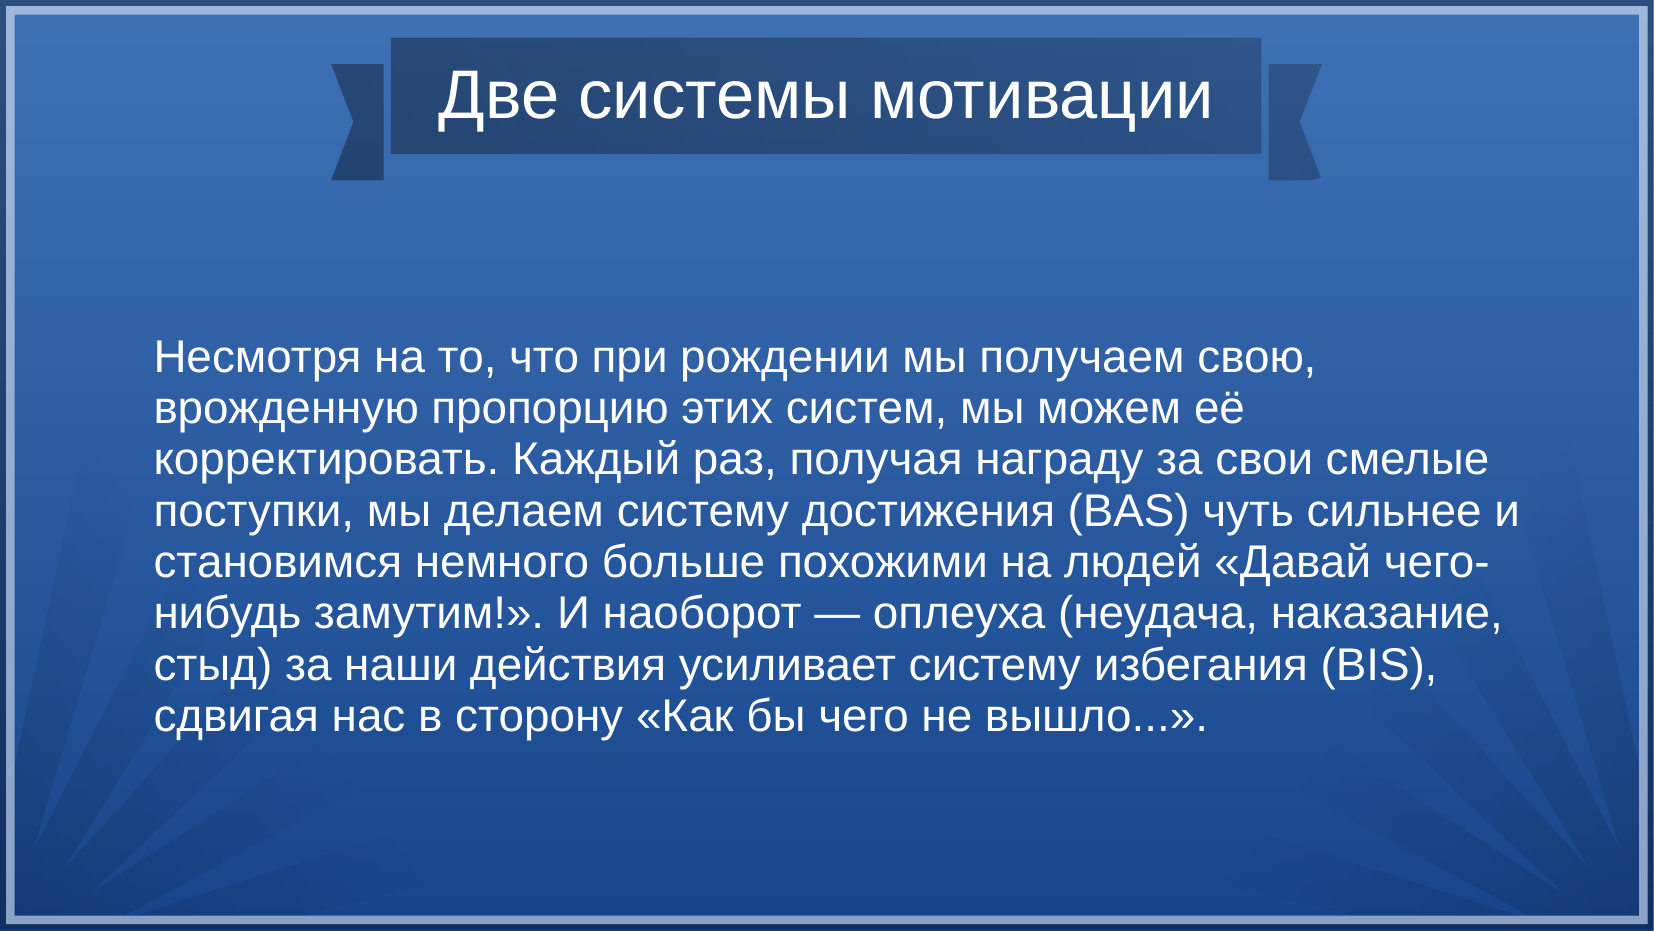

# Две системы мотивации
Несмотря на то, что при рождении мы получаем свою, врожденную пропорцию этих систем, мы можем её корректировать. Каждый раз, получая награду за свои смелые поступки, мы делаем систему достижения (BAS) чуть сильнее и становимся немного больше похожими на людей «Давай чего-нибудь замутим!». И наоборот — оплеуха (неудача, наказание, стыд) за наши действия усиливает систему избегания (BIS), сдвигая нас в сторону «Как бы чего не вышло...».